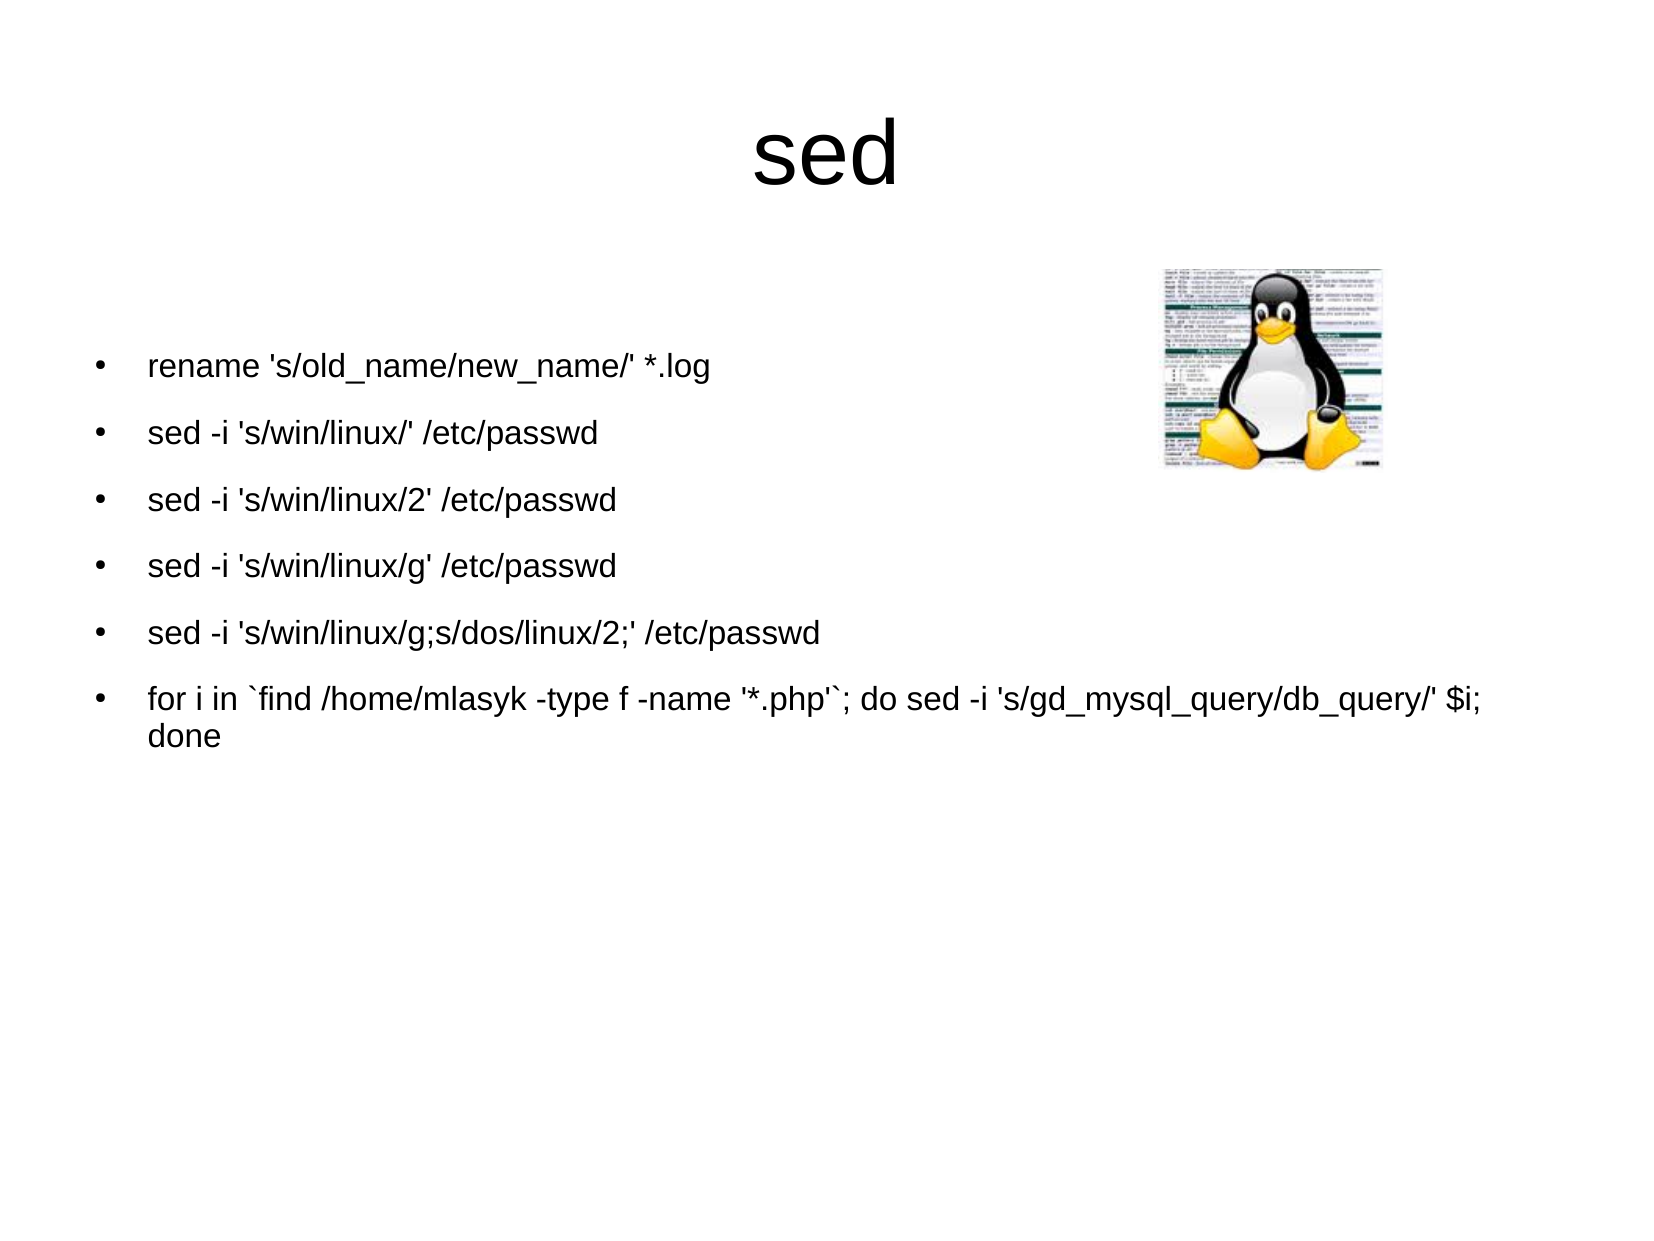

# sed
rename 's/old_name/new_name/' *.log
sed -i 's/win/linux/' /etc/passwd
sed -i 's/win/linux/2' /etc/passwd
sed -i 's/win/linux/g' /etc/passwd
sed -i 's/win/linux/g;s/dos/linux/2;' /etc/passwd
for i in `find /home/mlasyk -type f -name '*.php'`; do sed -i 's/gd_mysql_query/db_query/' $i; done